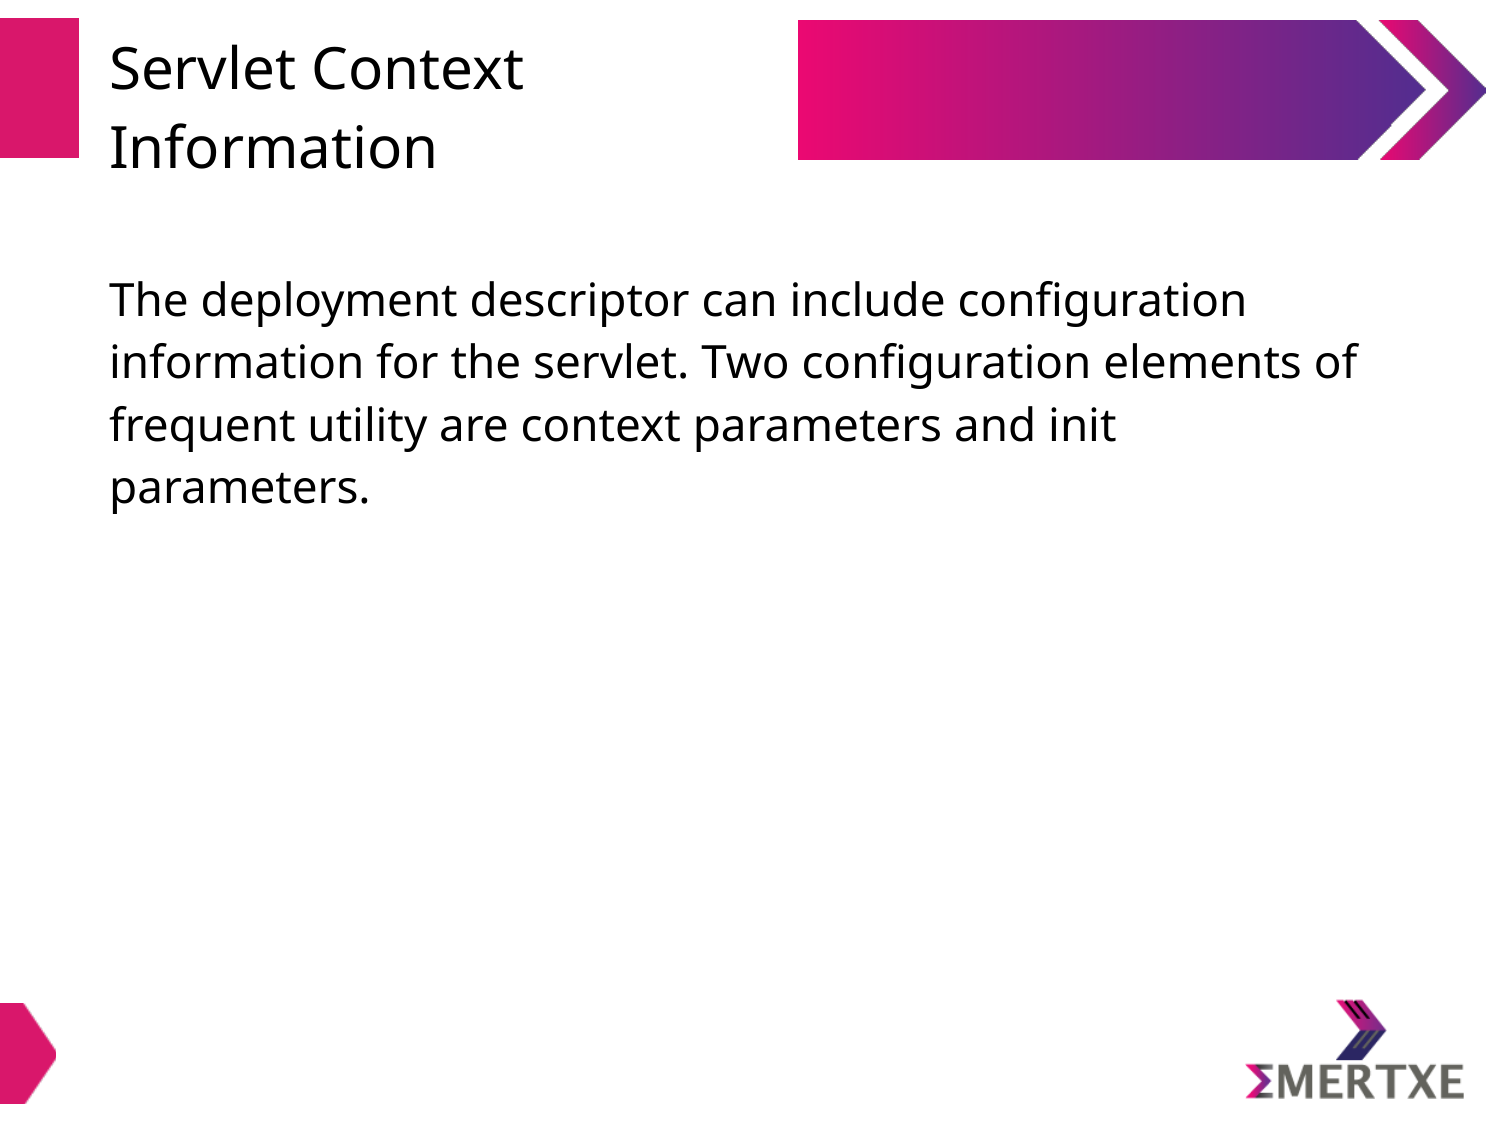

Servlet Context Information
The deployment descriptor can include configuration information for the servlet. Two configuration elements of frequent utility are context parameters and init parameters.